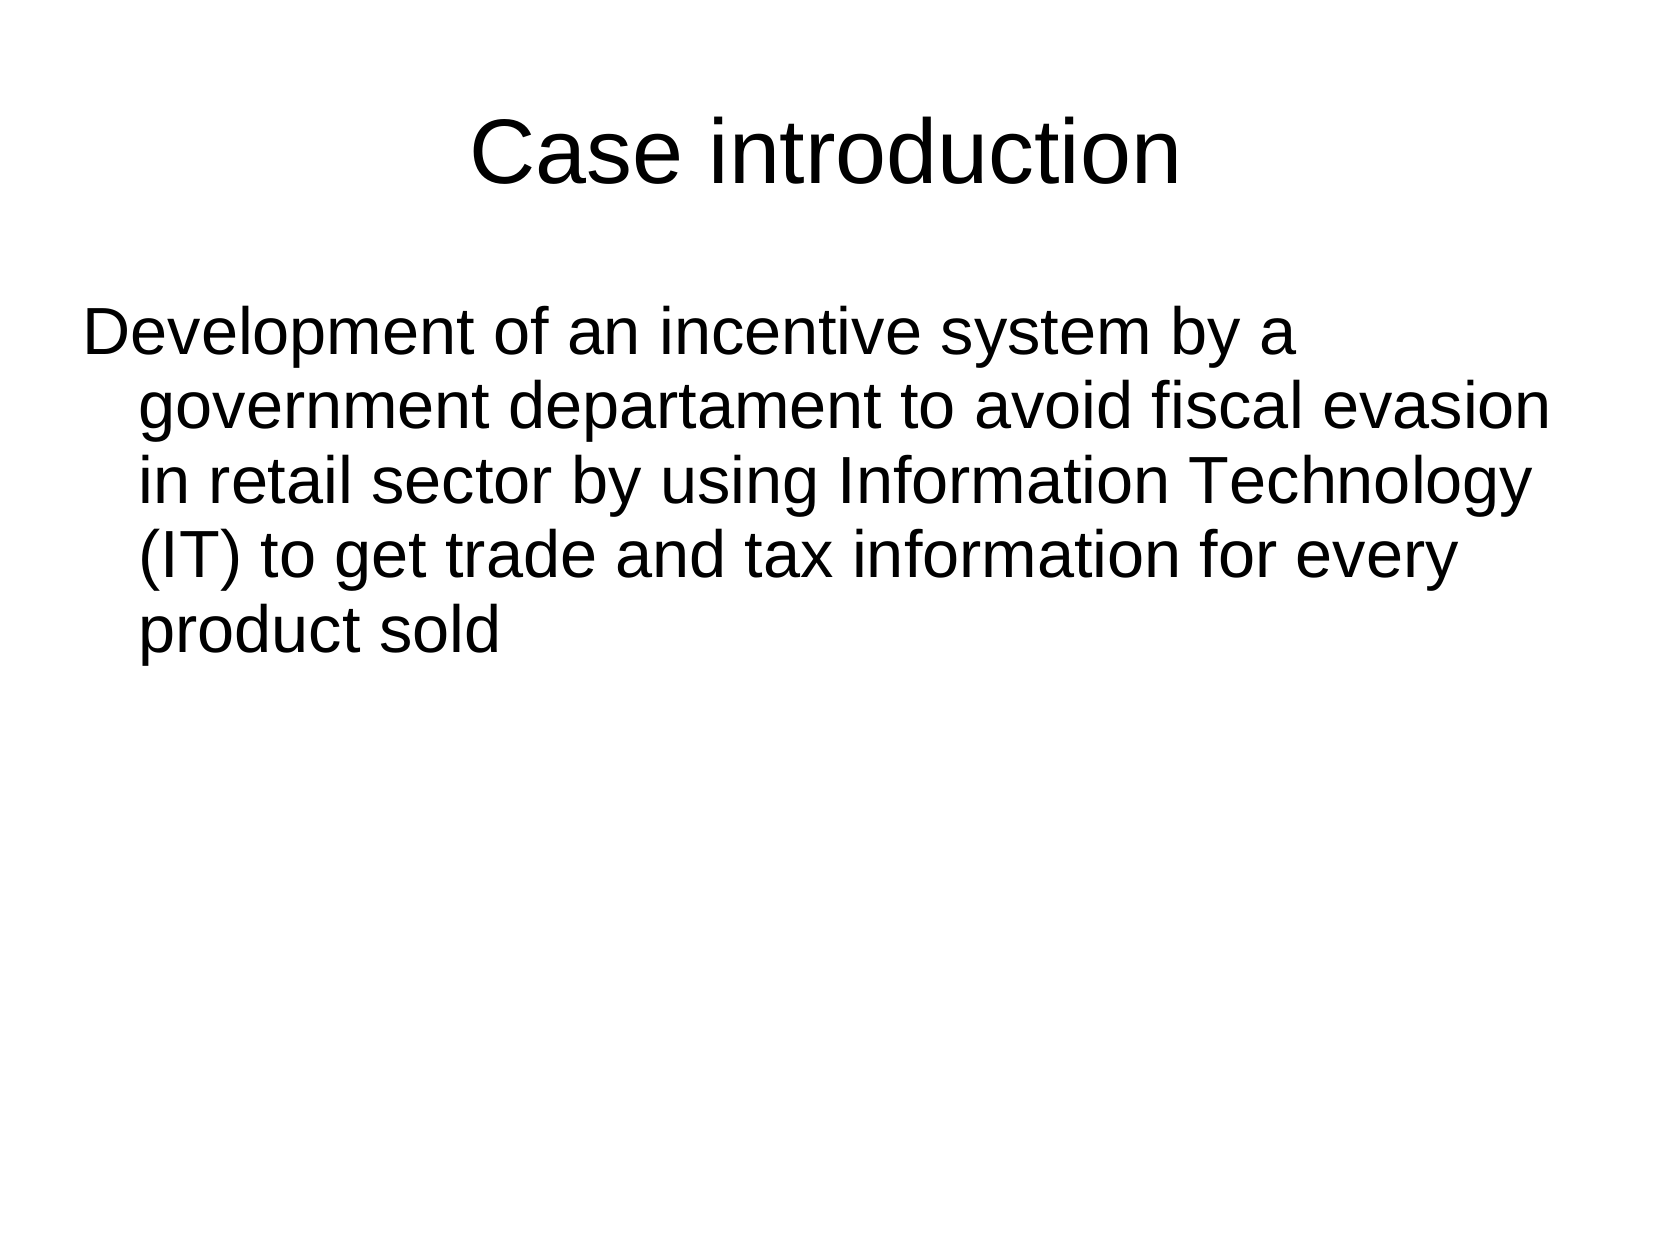

# Case introduction
Development of an incentive system by a government departament to avoid fiscal evasion in retail sector by using Information Technology (IT) to get trade and tax information for every product sold